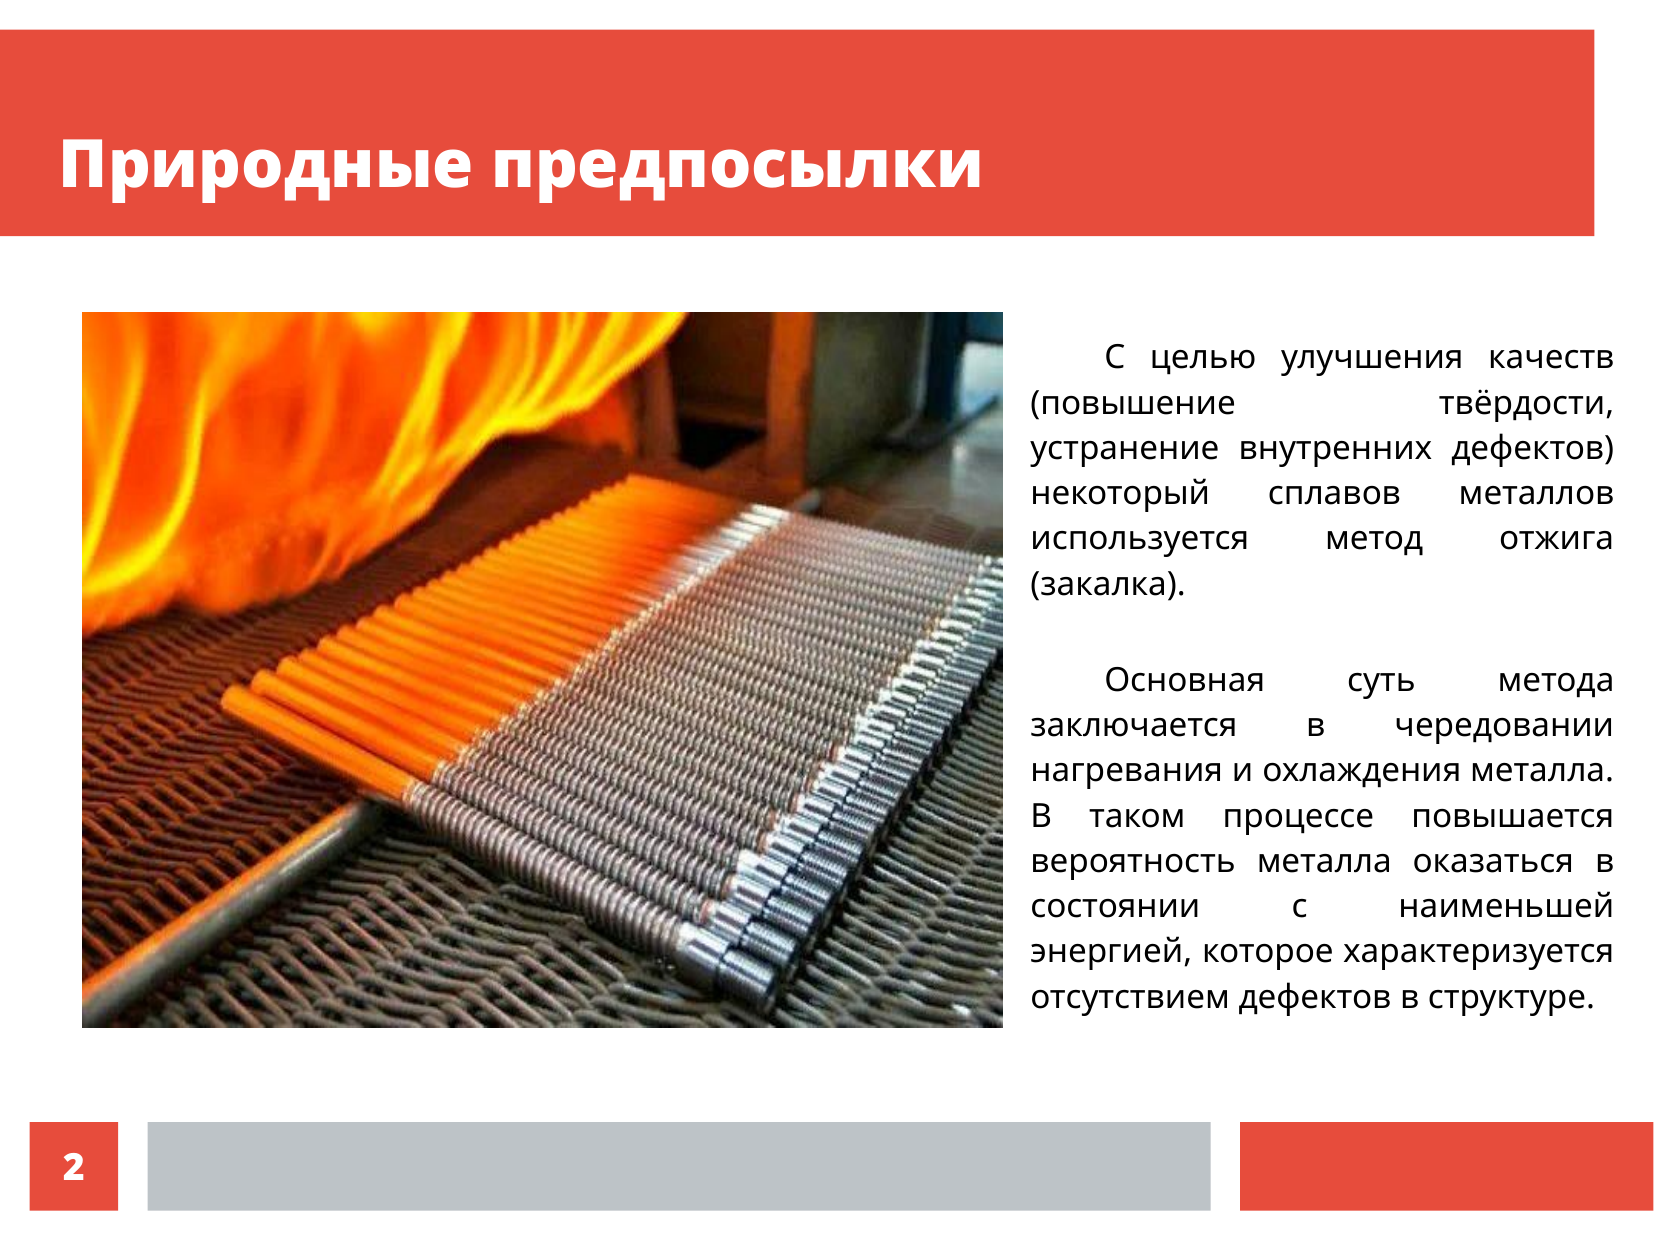

# Природные предпосылки
	С целью улучшения качеств (повышение твёрдости, устранение внутренних дефектов) некоторый сплавов металлов используется метод отжига (закалка).
	Основная суть метода заключается в чередовании нагревания и охлаждения металла. В таком процессе повышается вероятность металла оказаться в состоянии с наименьшей энергией, которое характеризуется отсутствием дефектов в структуре.
2